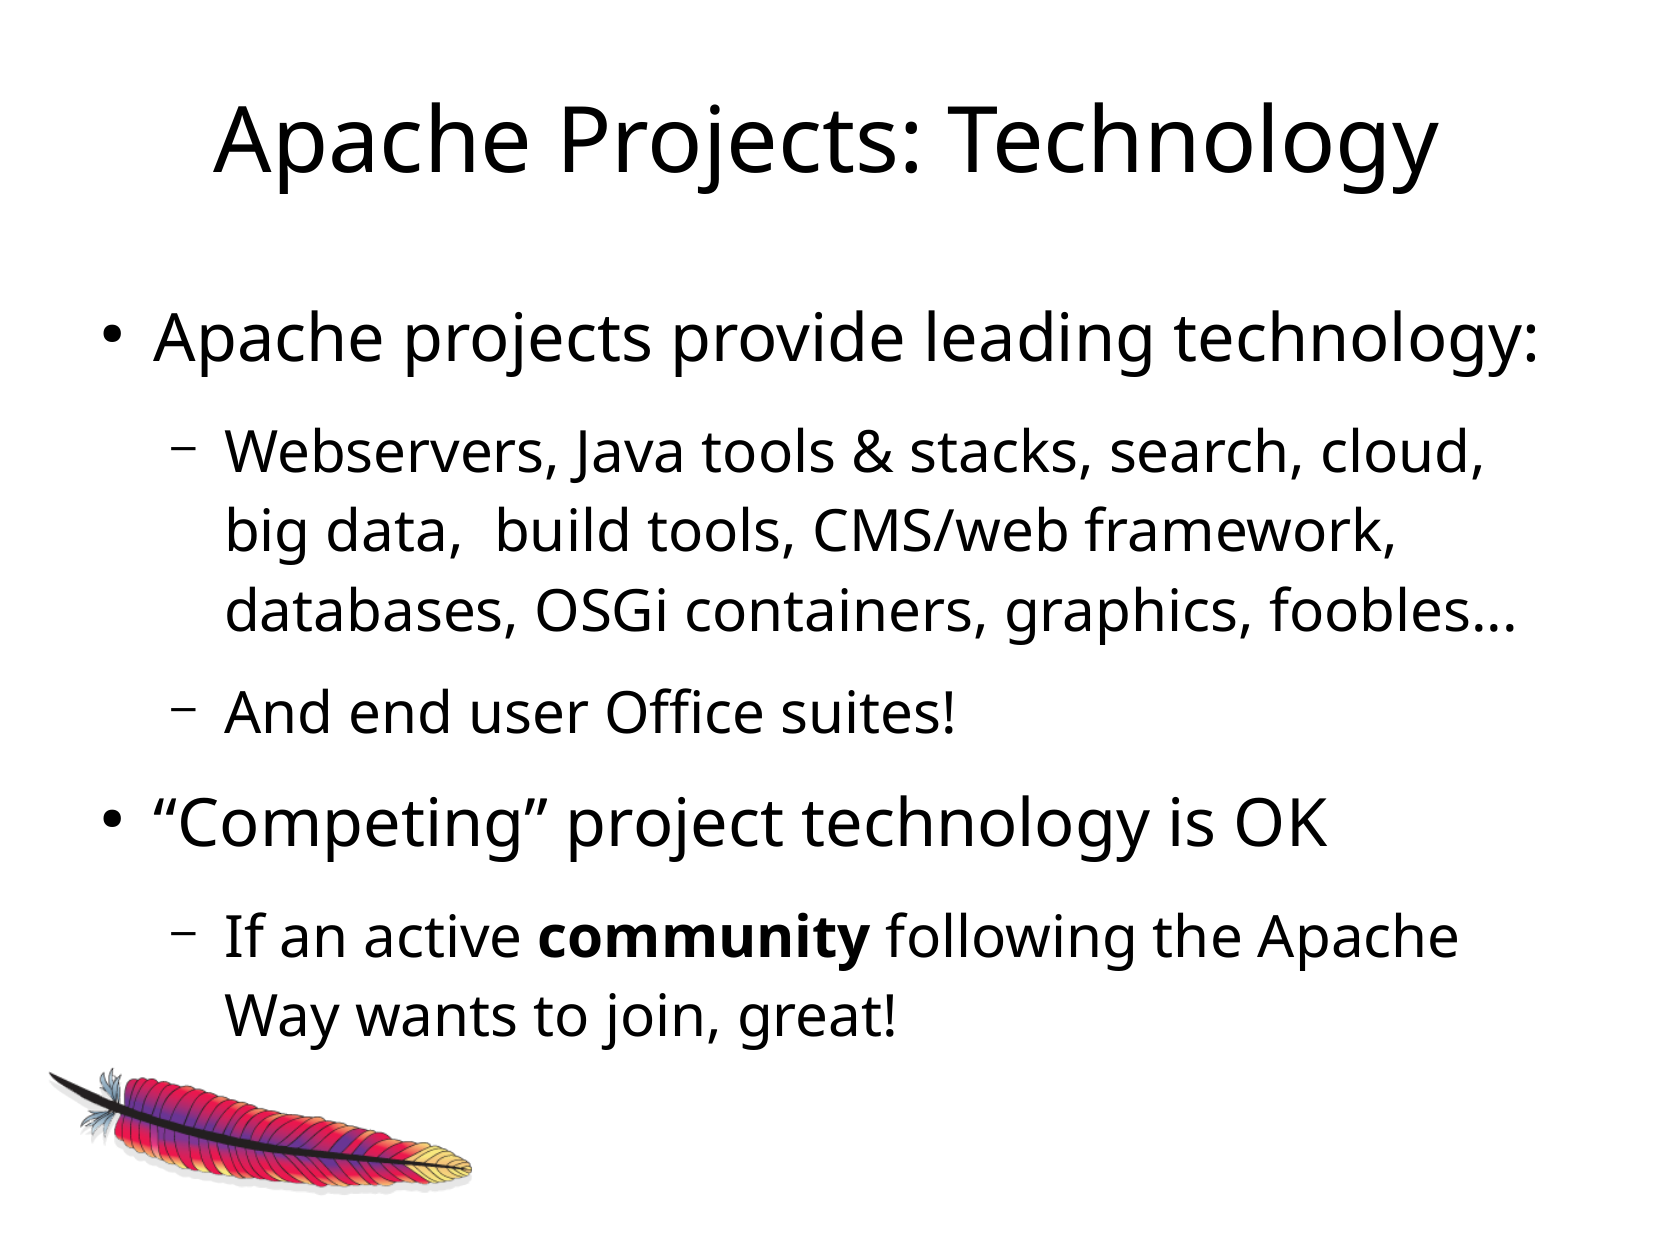

# Apache Projects: Technology
Apache projects provide leading technology:
Webservers, Java tools & stacks, search, cloud, big data, build tools, CMS/web framework, databases, OSGi containers, graphics, foobles...
And end user Office suites!
“Competing” project technology is OK
If an active community following the Apache Way wants to join, great!